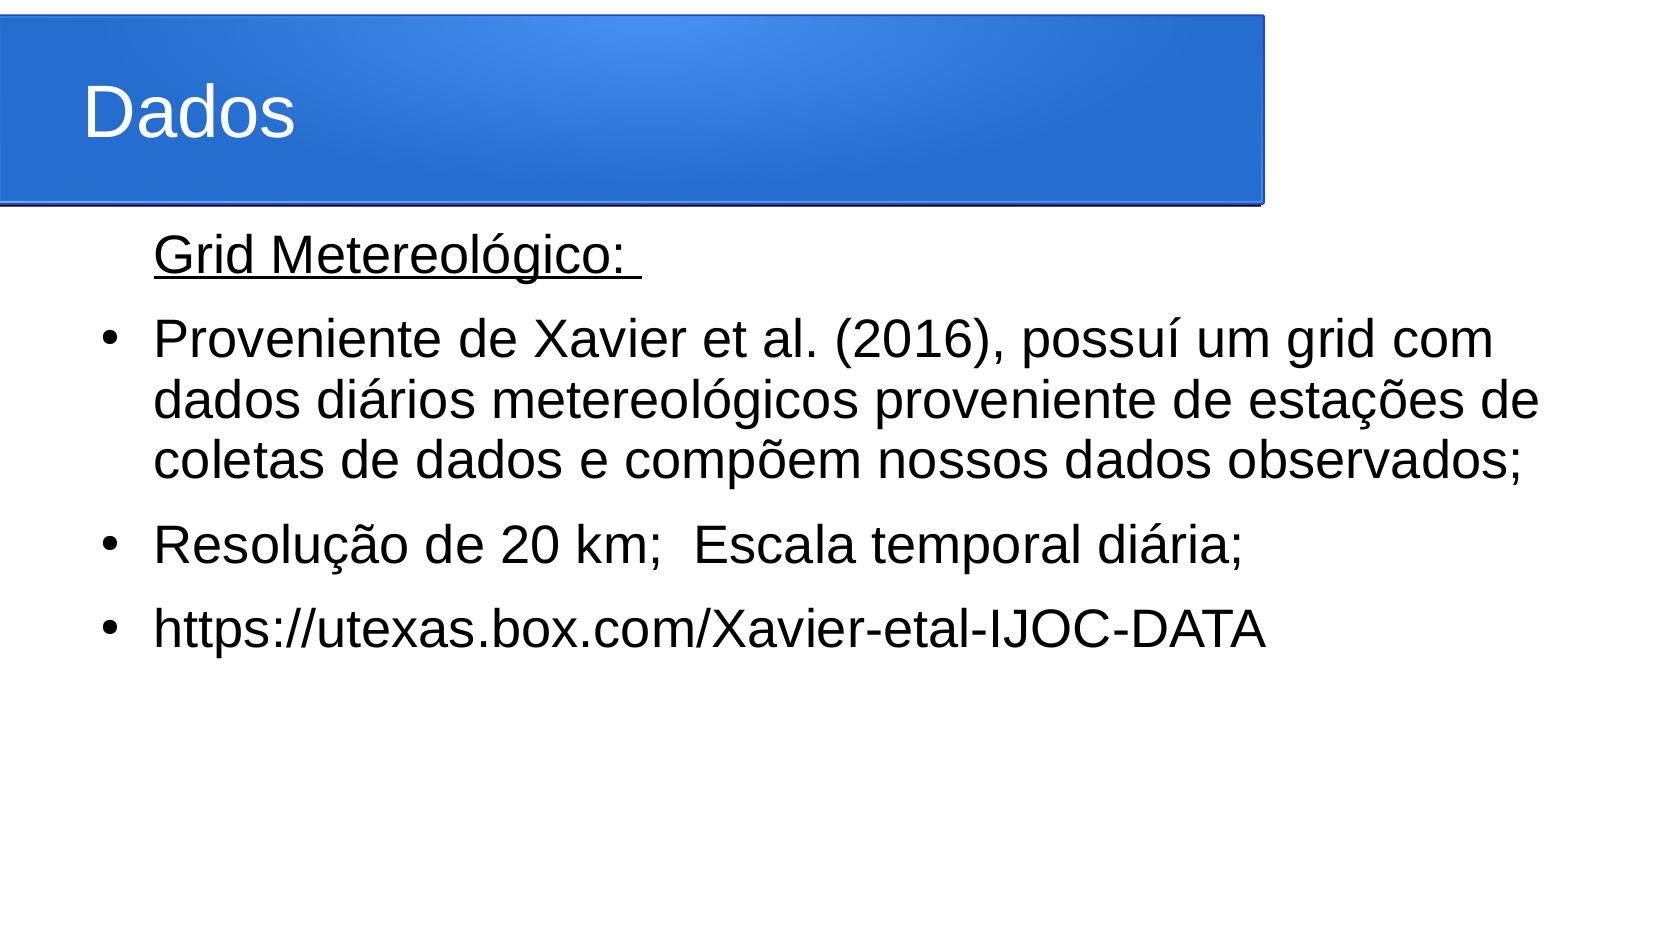

# Dados
Grid Metereológico:
Proveniente de Xavier et al. (2016), possuí um grid com dados diários metereológicos proveniente de estações de coletas de dados e compõem nossos dados observados;
Resolução de 20 km; Escala temporal diária;
https://utexas.box.com/Xavier-etal-IJOC-DATA